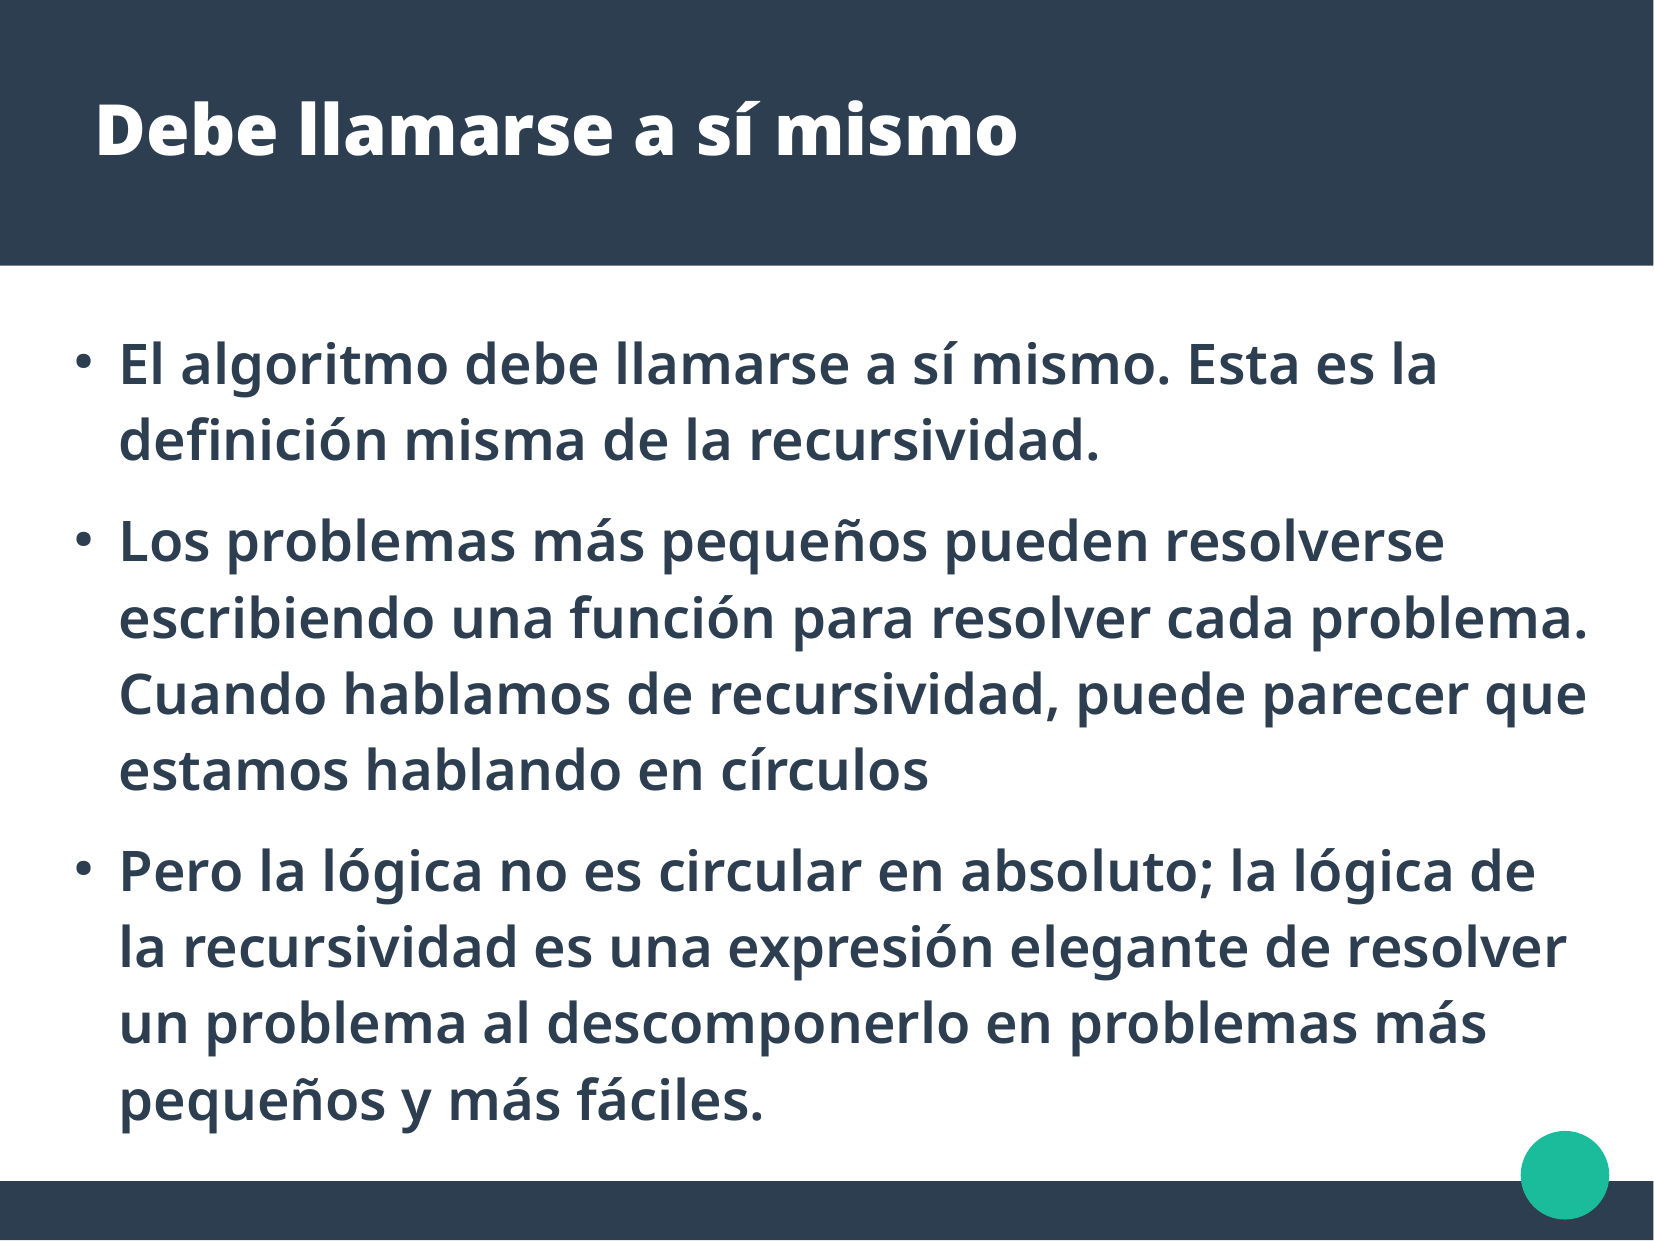

# Debe llamarse a sí mismo
El algoritmo debe llamarse a sí mismo. Esta es la definición misma de la recursividad.
Los problemas más pequeños pueden resolverse escribiendo una función para resolver cada problema. Cuando hablamos de recursividad, puede parecer que estamos hablando en círculos
Pero la lógica no es circular en absoluto; la lógica de la recursividad es una expresión elegante de resolver un problema al descomponerlo en problemas más pequeños y más fáciles.